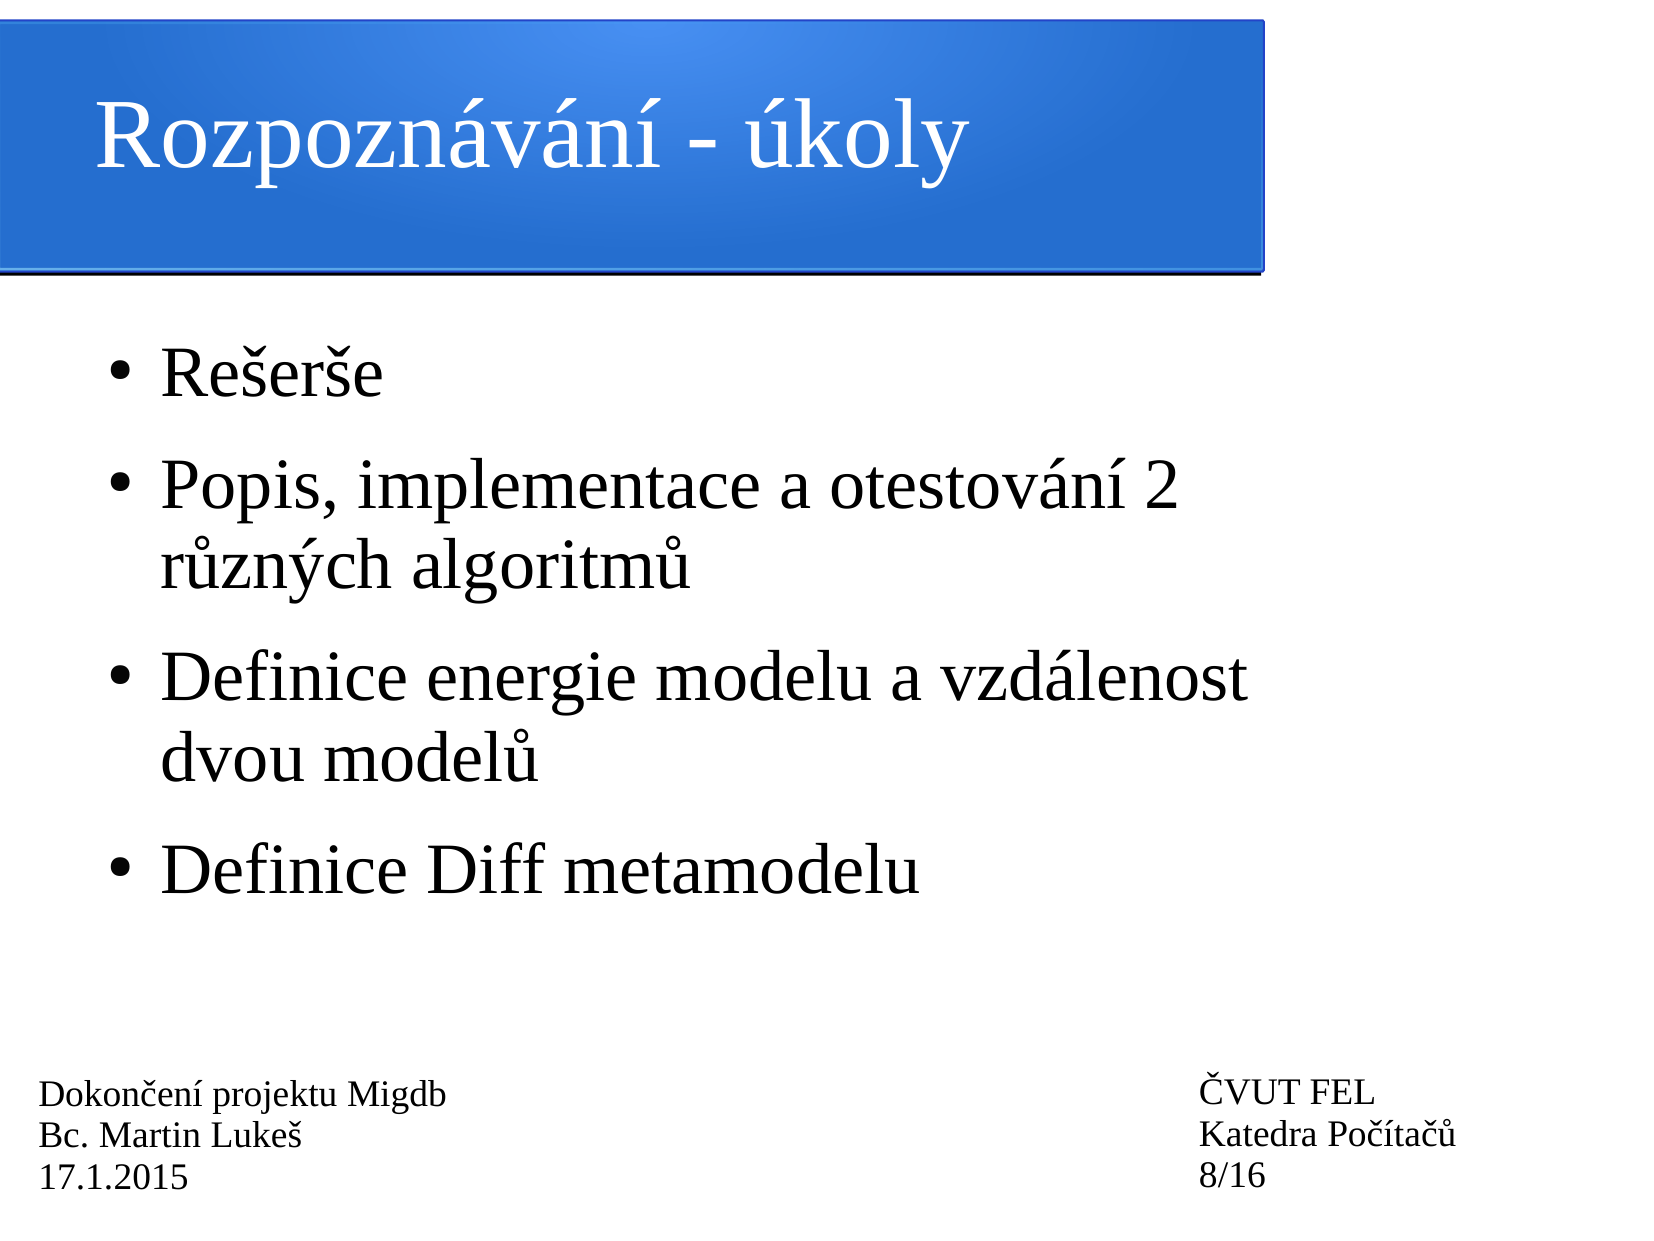

Rozpoznávání - úkoly
# Rešerše
Popis, implementace a otestování 2 různých algoritmů
Definice energie modelu a vzdálenost dvou modelů
Definice Diff metamodelu
ČVUT FEL
Katedra Počítačů
Dokončení projektu Migdb
Bc. Martin Lukeš
17.1.2015
ČVUT FEL
Katedra počítačů
ČVUT FEL
Katedra počítačů
ČVUT FEL
Katedra počítačů